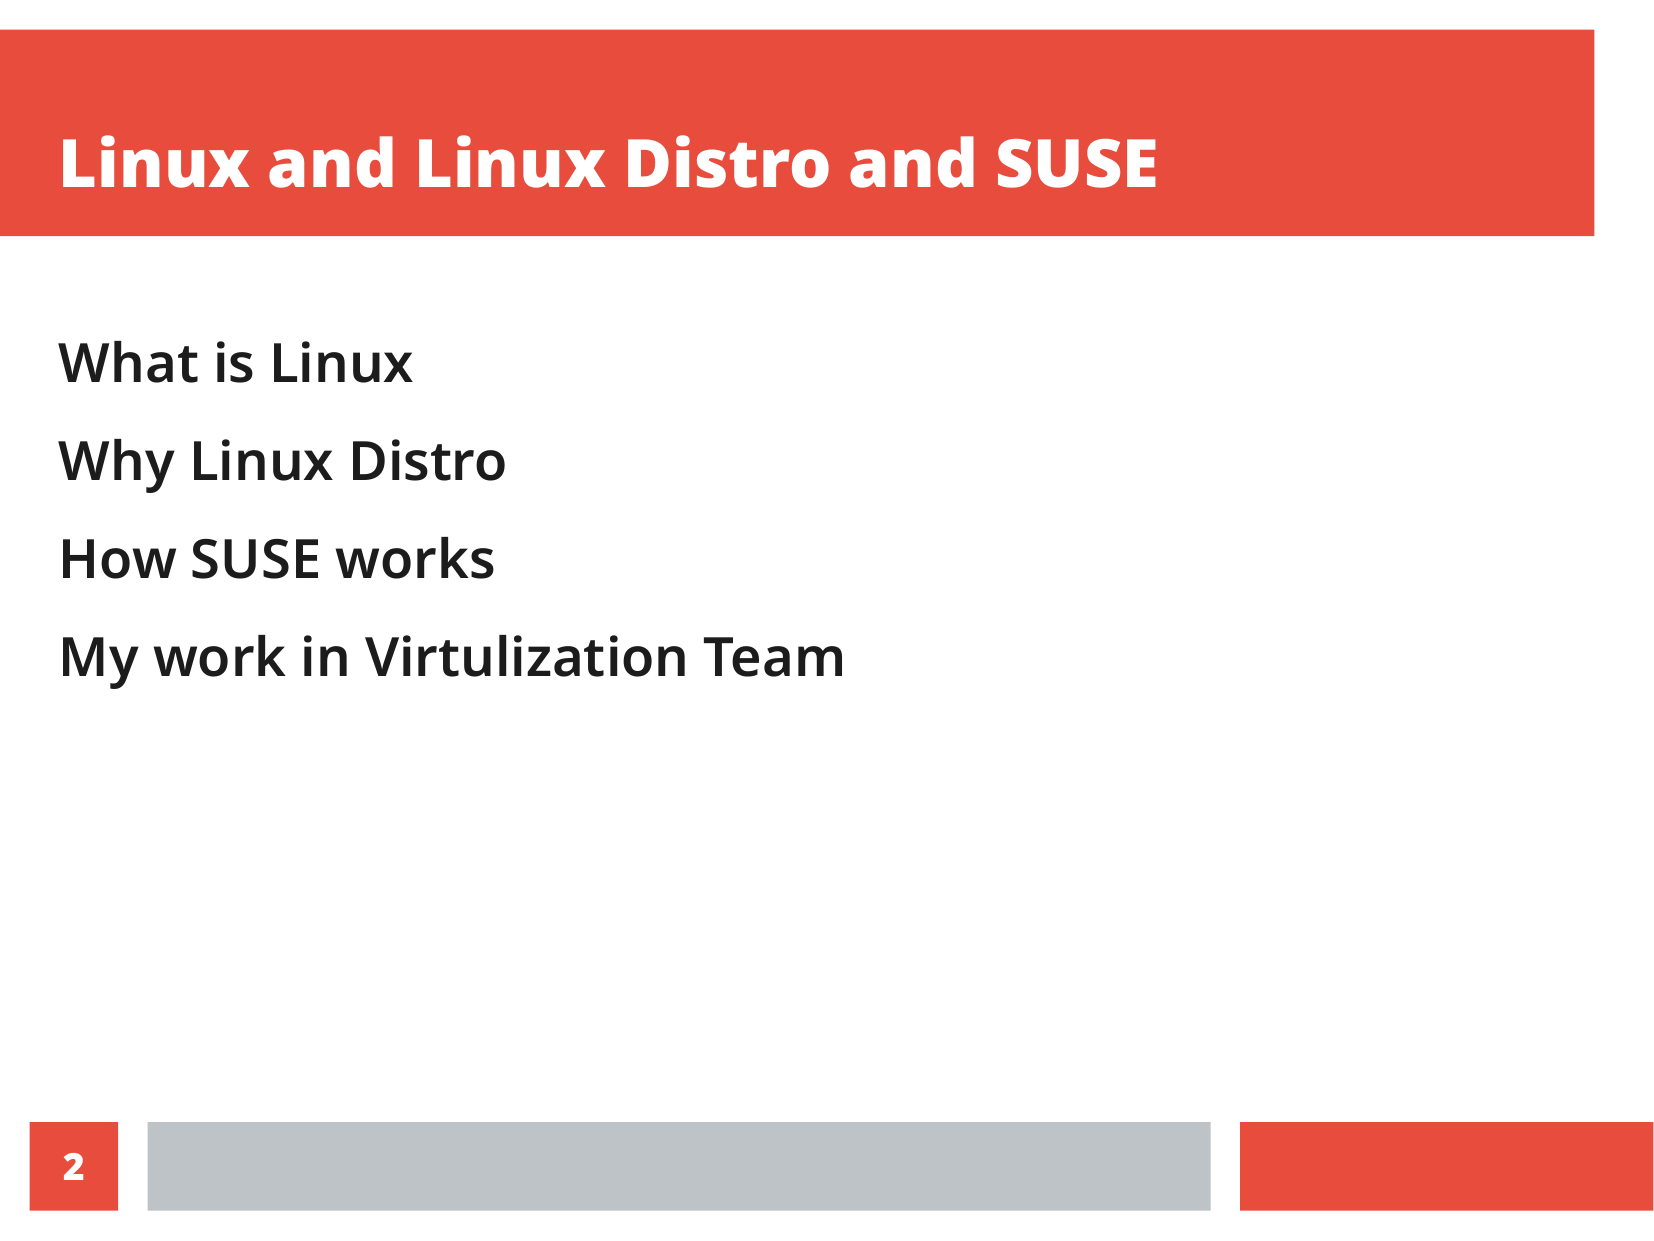

# Linux and Linux Distro and SUSE
What is Linux
Why Linux Distro
How SUSE works
My work in Virtulization Team
2